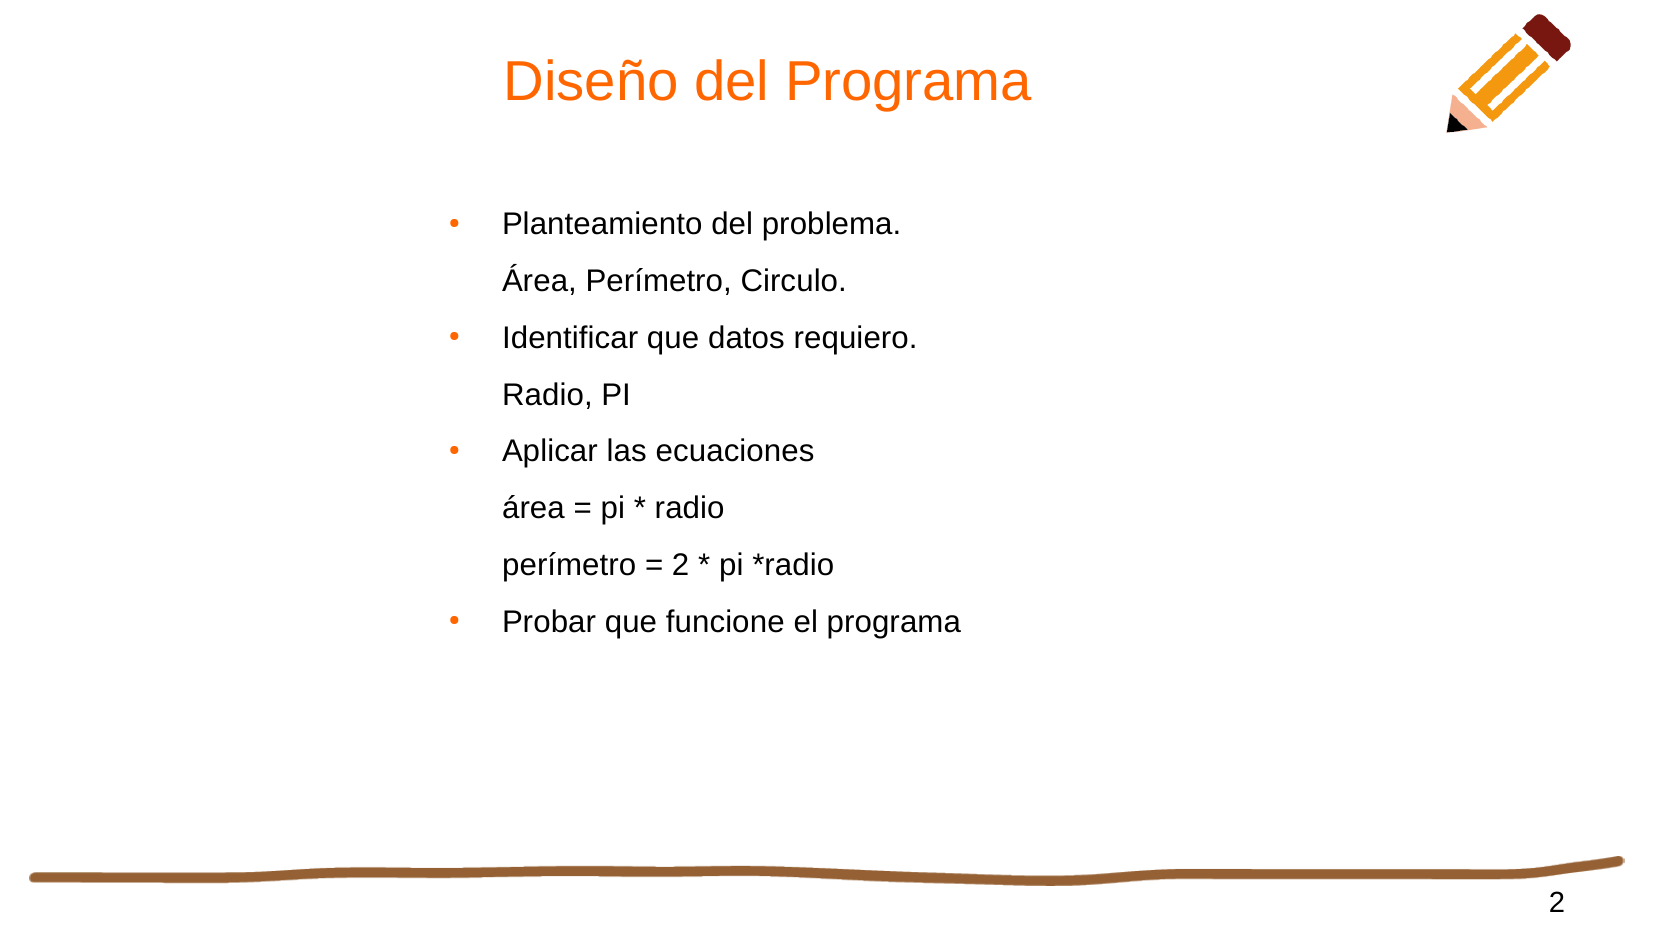

# Diseño del Programa
Planteamiento del problema.
Área, Perímetro, Circulo.
Identificar que datos requiero.
Radio, PI
Aplicar las ecuaciones
área = pi * radio
perímetro = 2 * pi *radio
Probar que funcione el programa
2